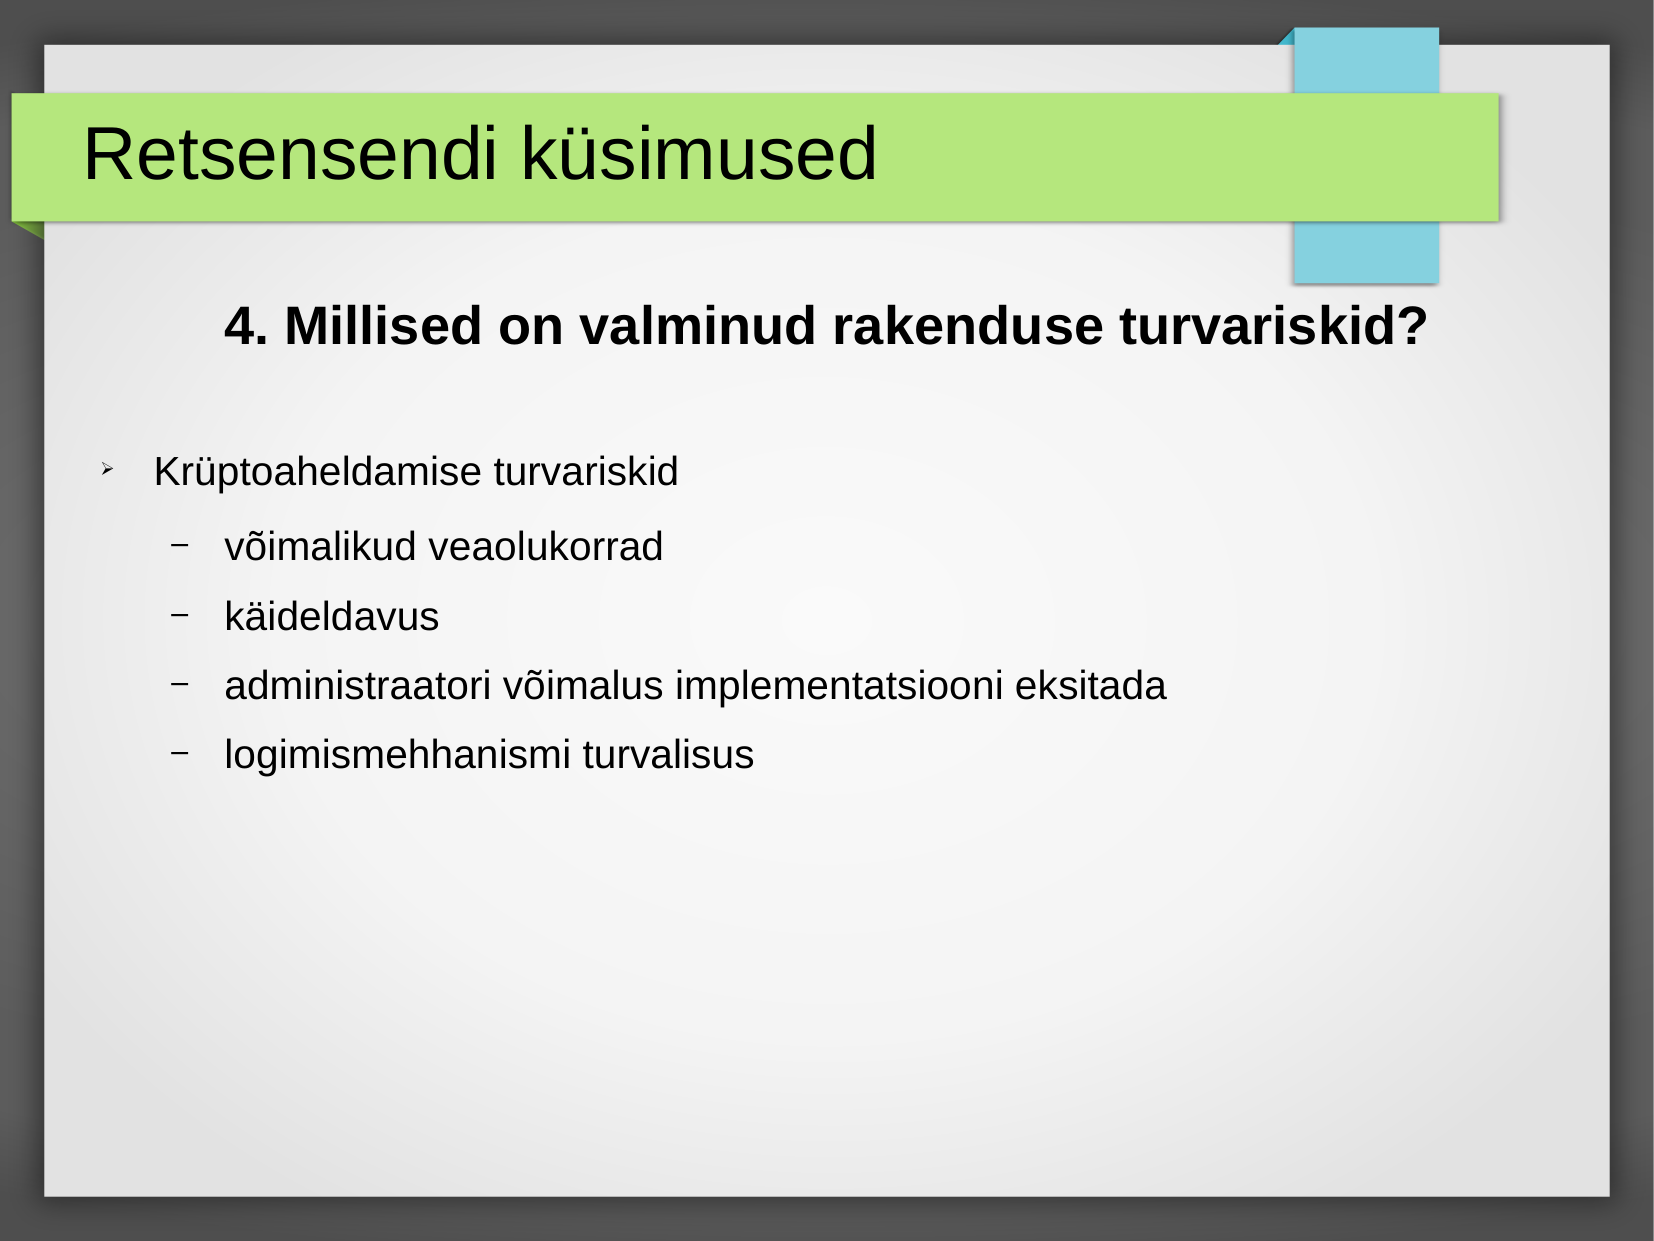

# Retsensendi küsimused
4. Millised on valminud rakenduse turvariskid?
Krüptoaheldamise turvariskid
võimalikud veaolukorrad
käideldavus
administraatori võimalus implementatsiooni eksitada
logimismehhanismi turvalisus